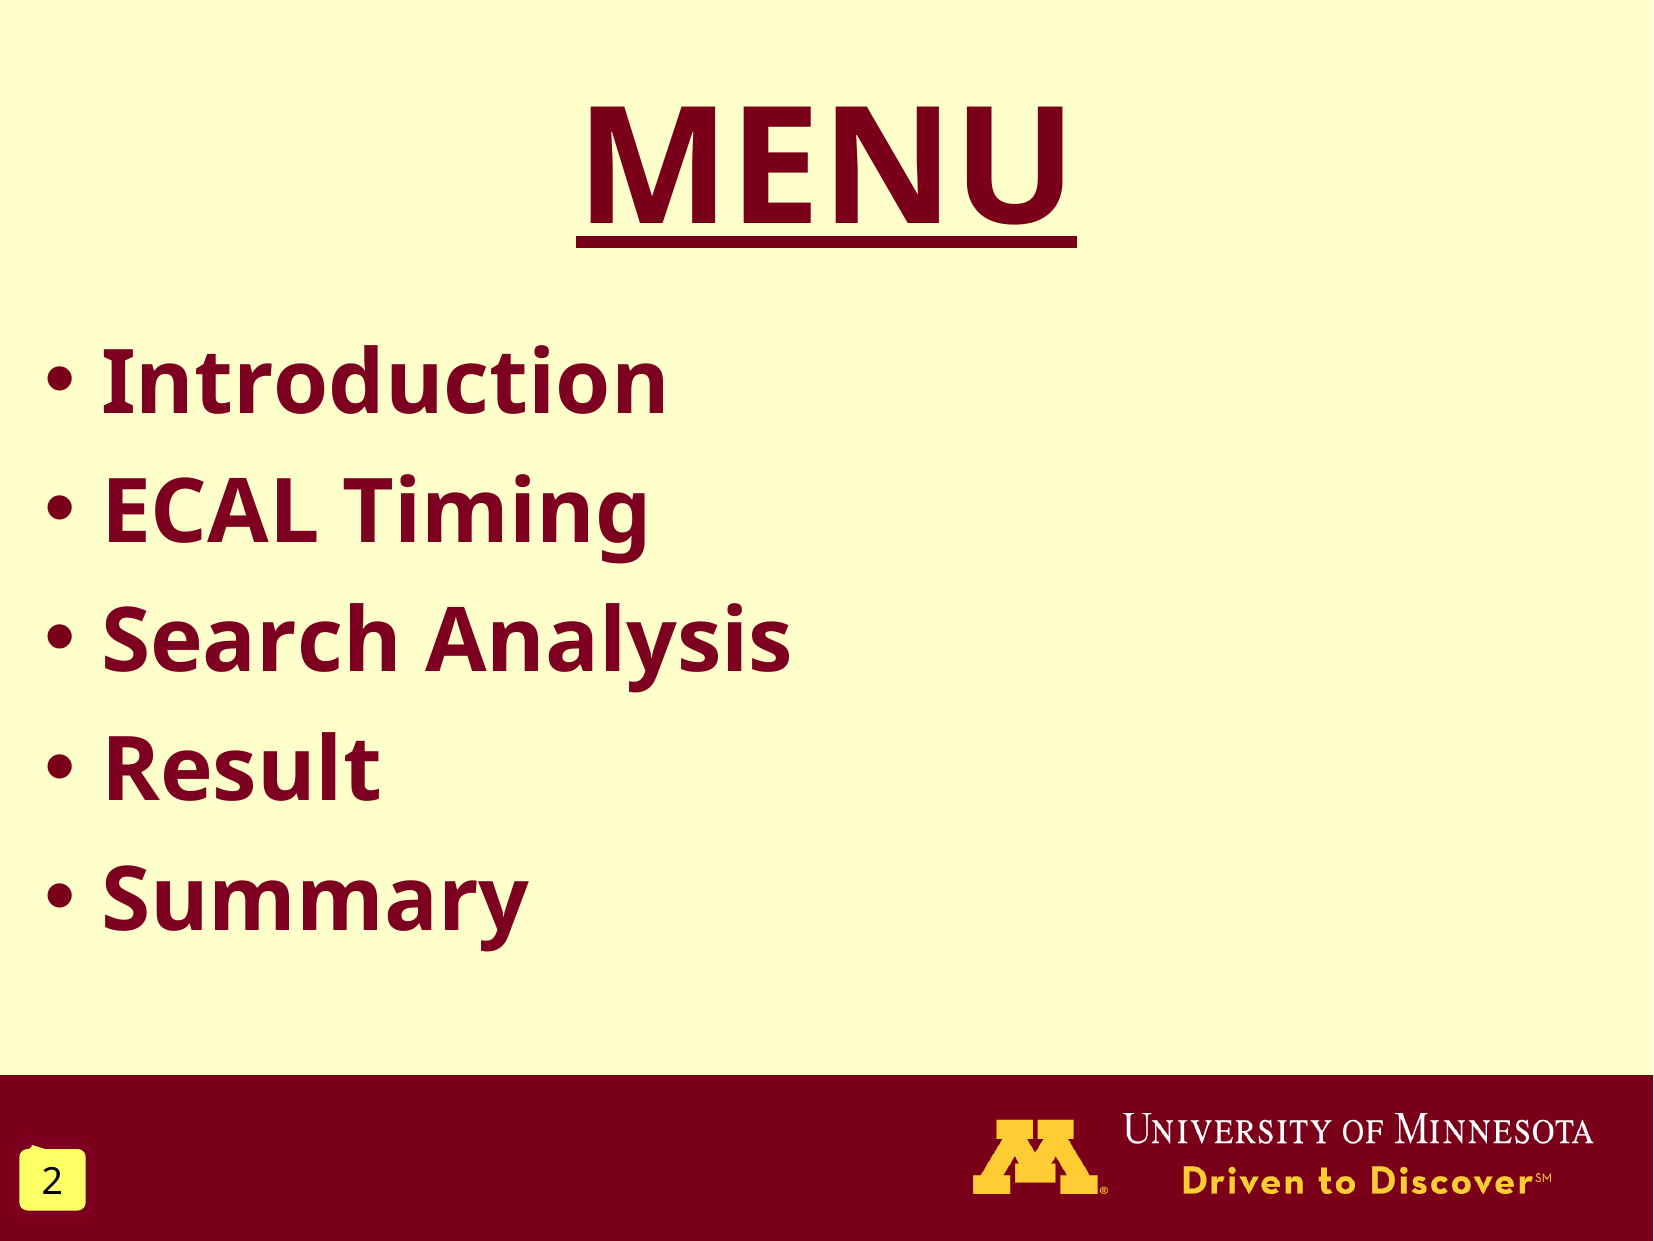

MENU
# Introduction
ECAL Timing
Search Analysis
Result
Summary
2